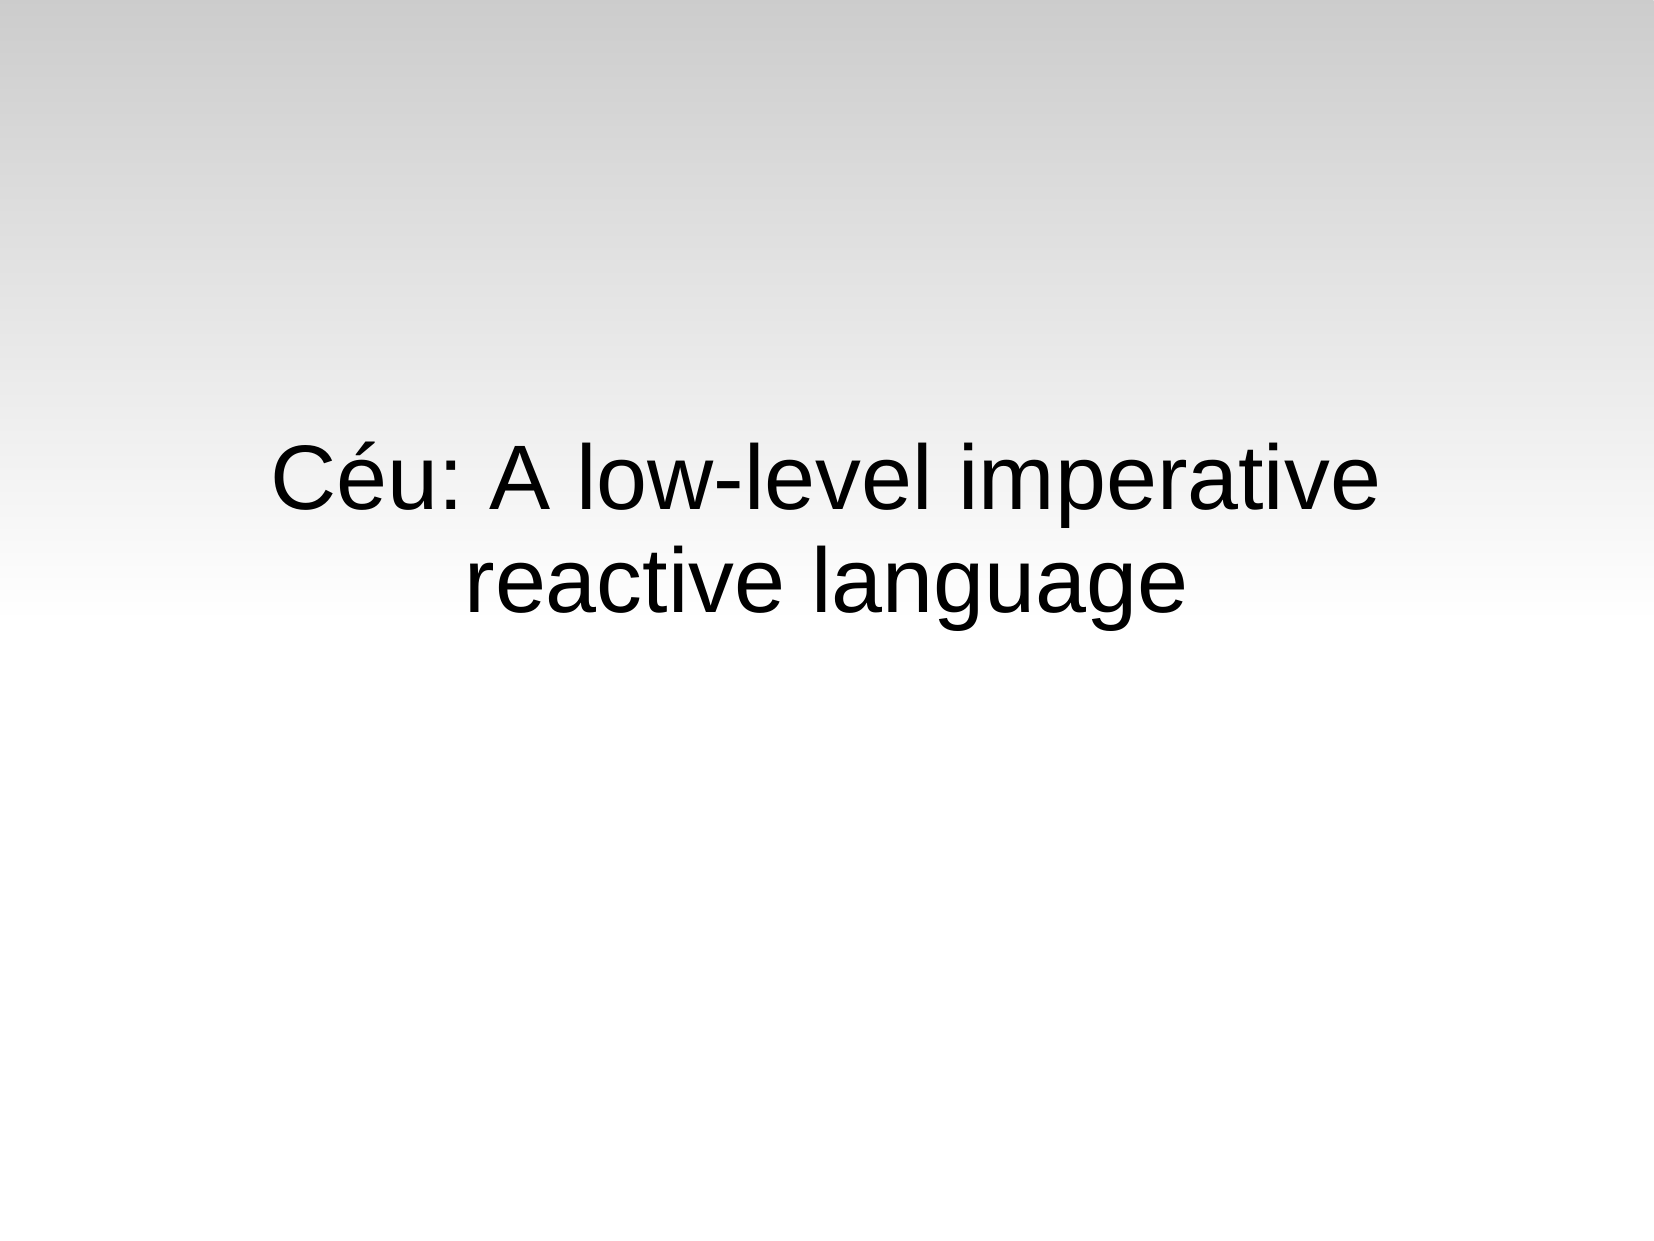

# Céu: A low-level imperative
reactive language